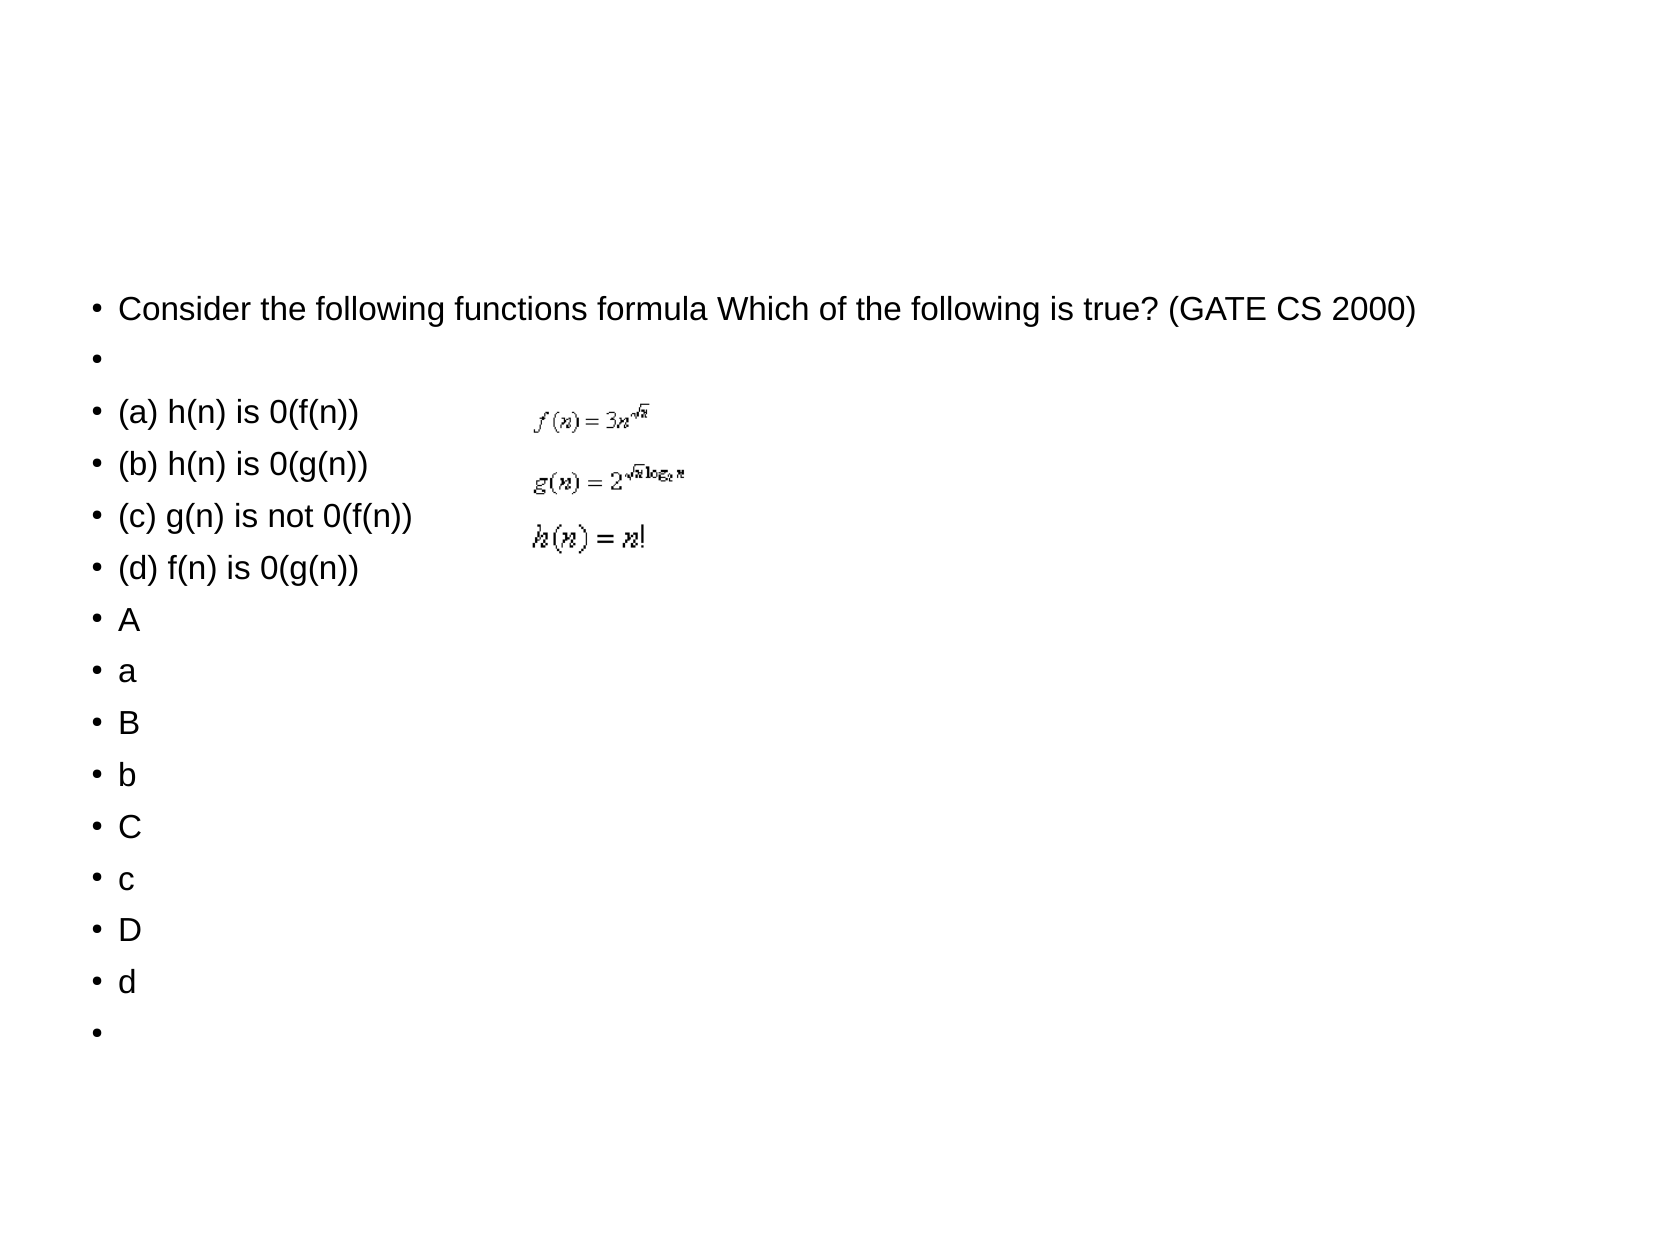

#
Consider the following functions formula Which of the following is true? (GATE CS 2000)
(a) h(n) is 0(f(n))
(b) h(n) is 0(g(n))
(c) g(n) is not 0(f(n))
(d) f(n) is 0(g(n))
A
a
B
b
C
c
D
d